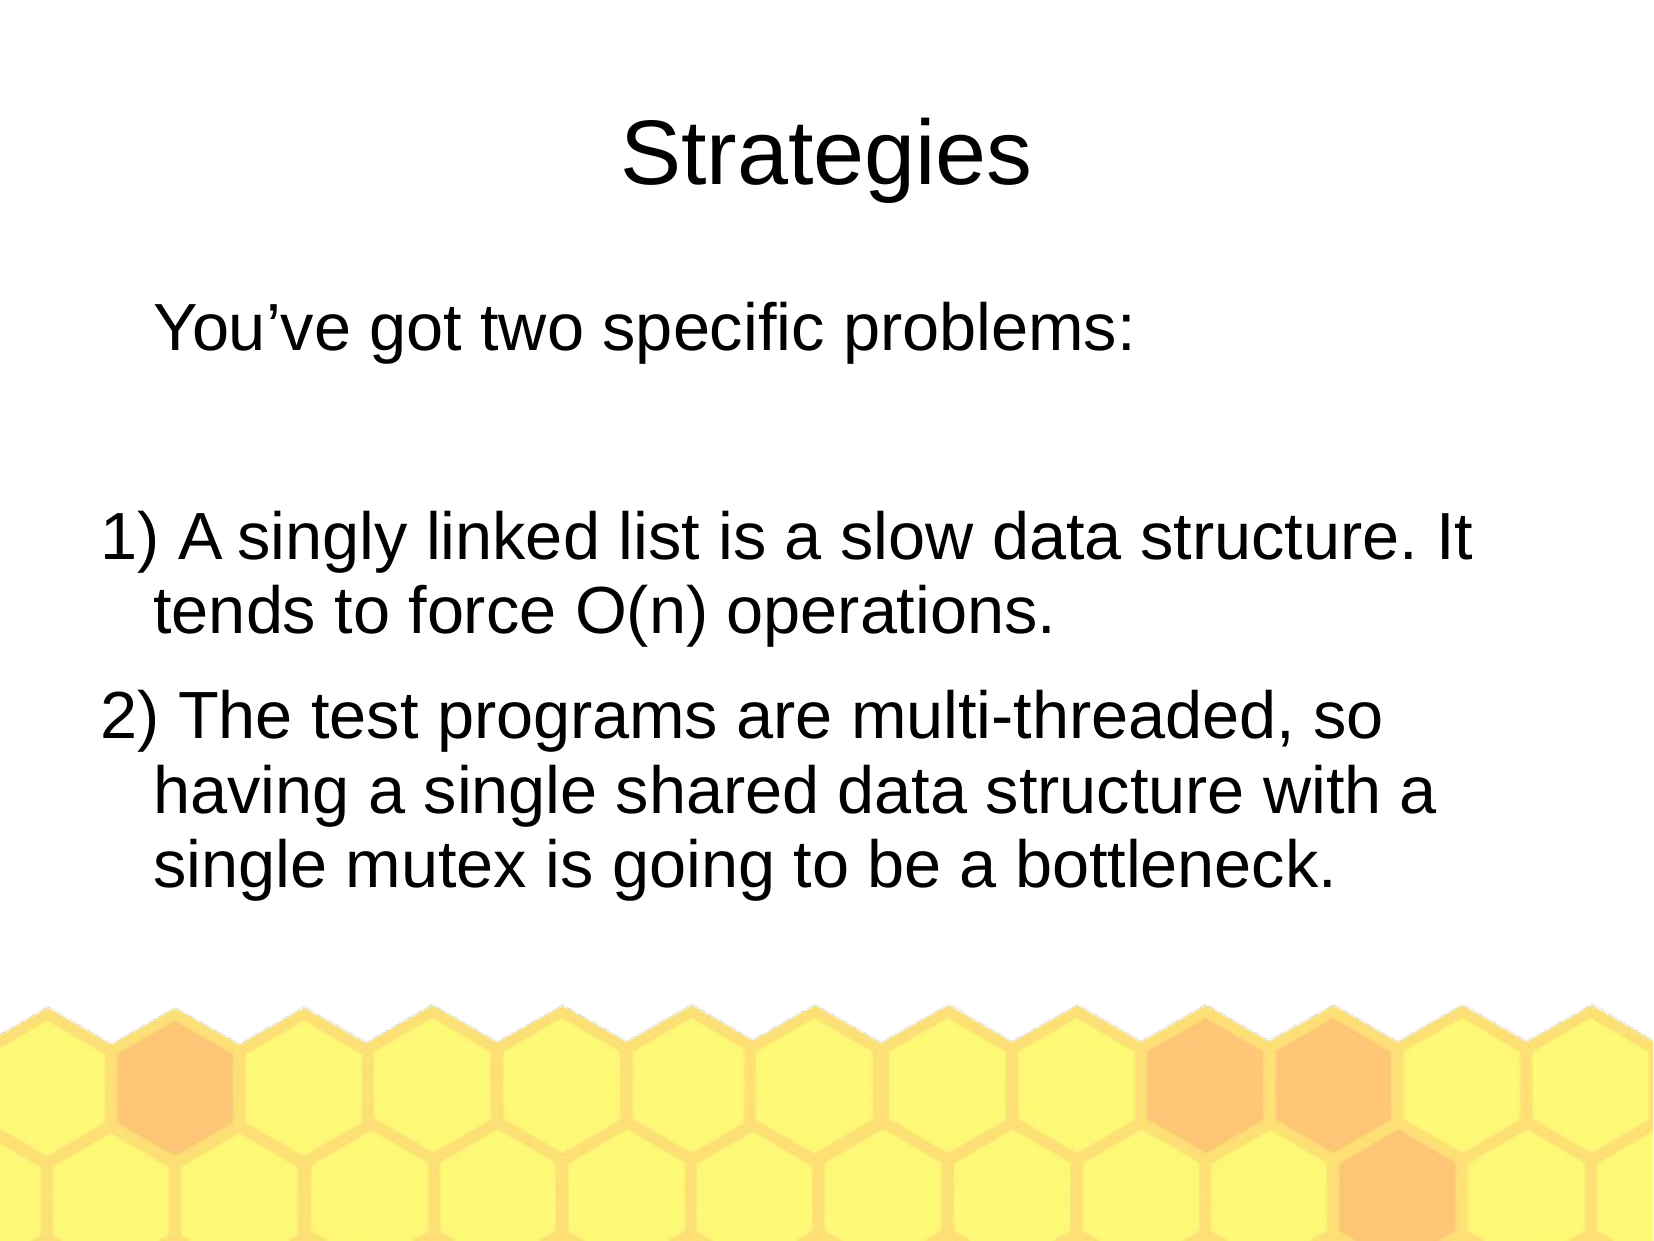

# Strategies
You’ve got two specific problems:
 A singly linked list is a slow data structure. It tends to force O(n) operations.
 The test programs are multi-threaded, so having a single shared data structure with a single mutex is going to be a bottleneck.